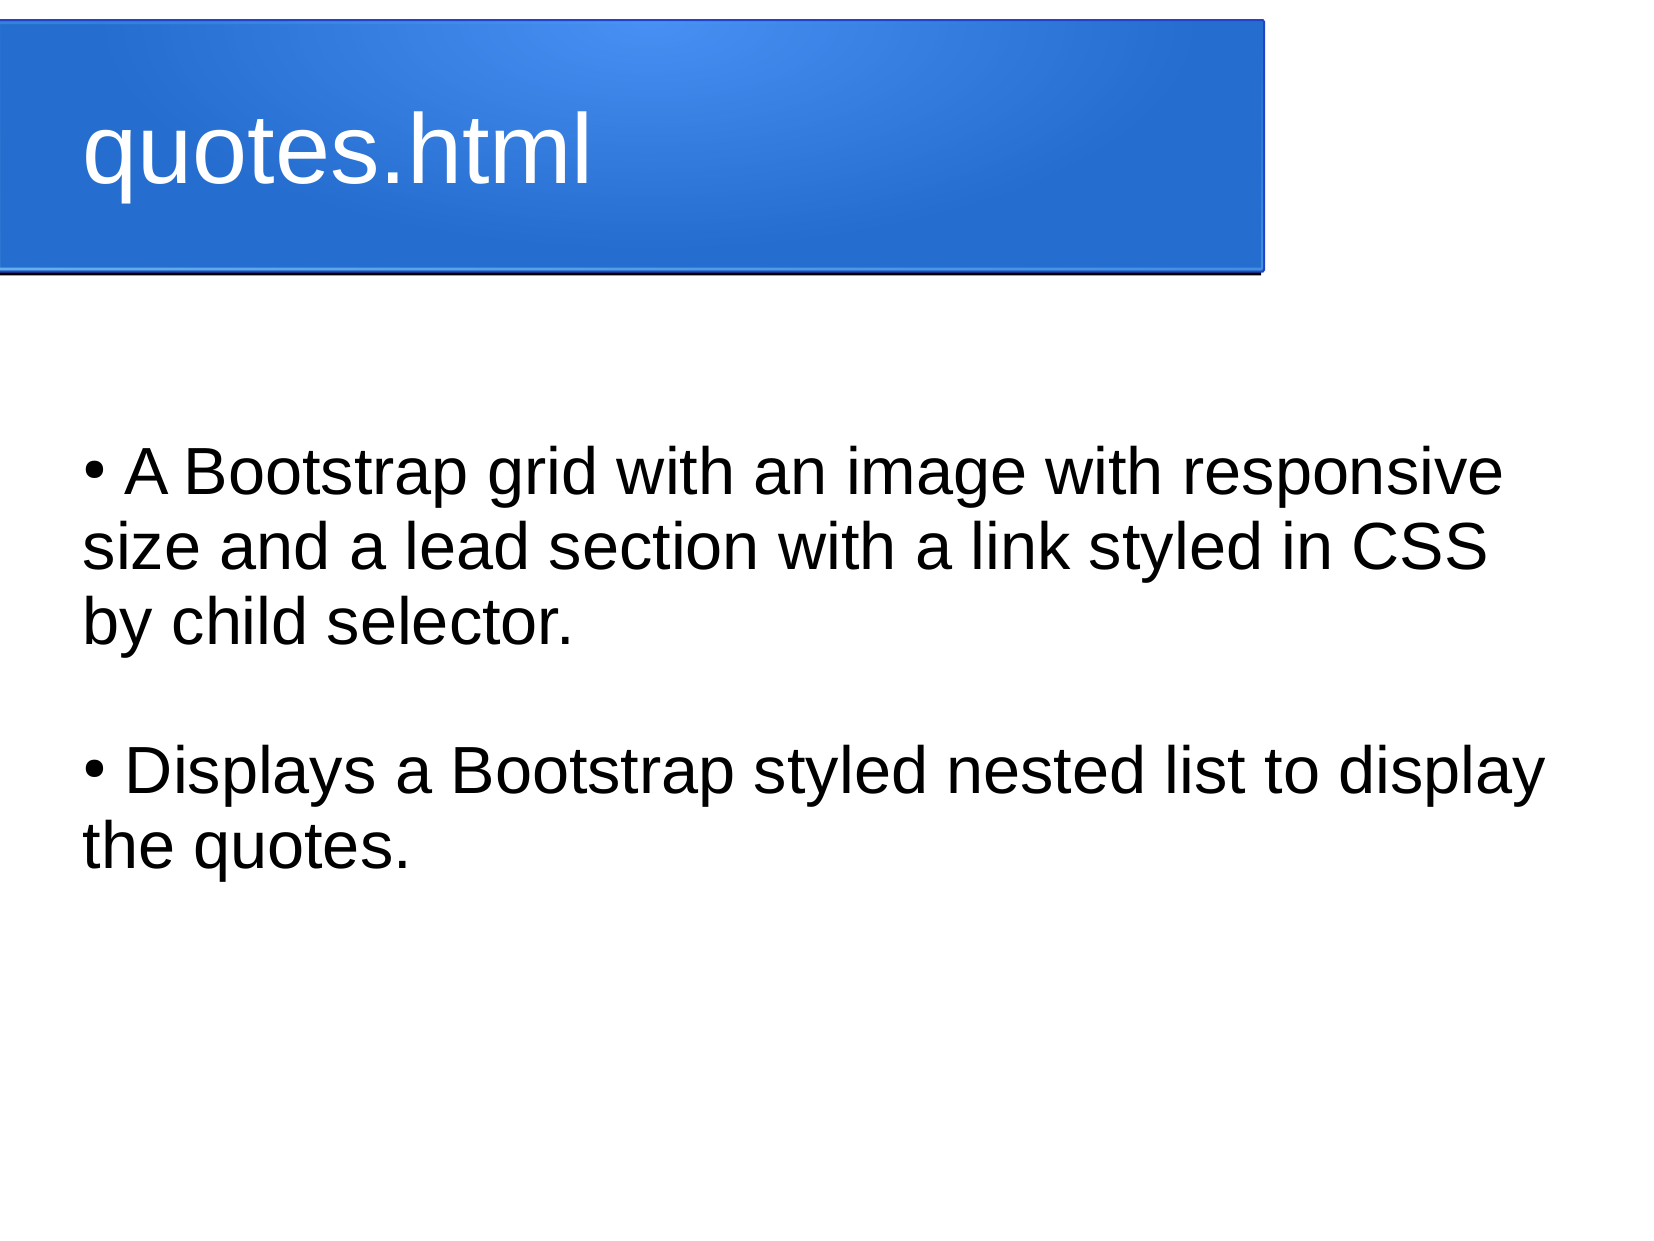

# quotes.html
 A Bootstrap grid with an image with responsive size and a lead section with a link styled in CSS by child selector.
 Displays a Bootstrap styled nested list to display the quotes.